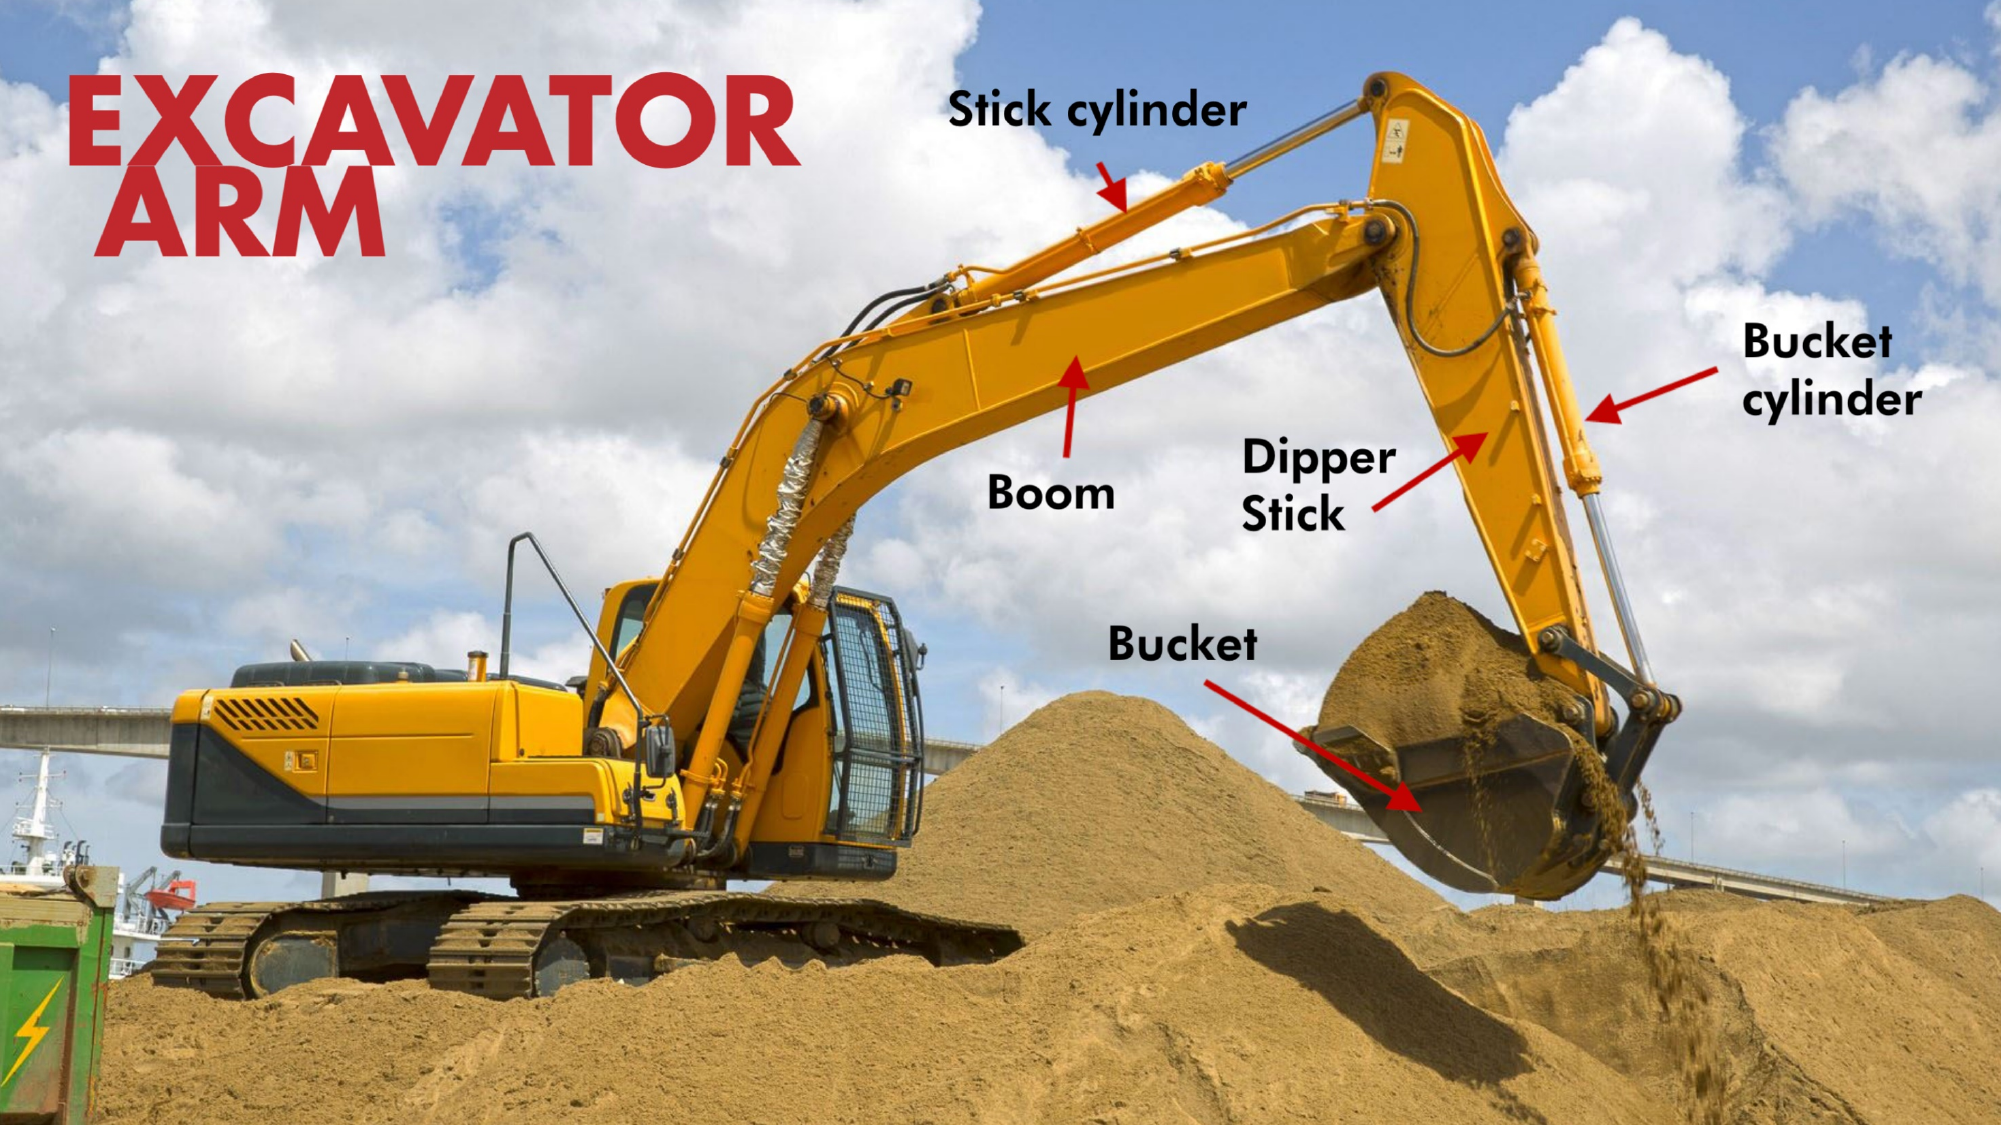

# Mission
What is the reason the company exists?
Do you have an official company mission statement?